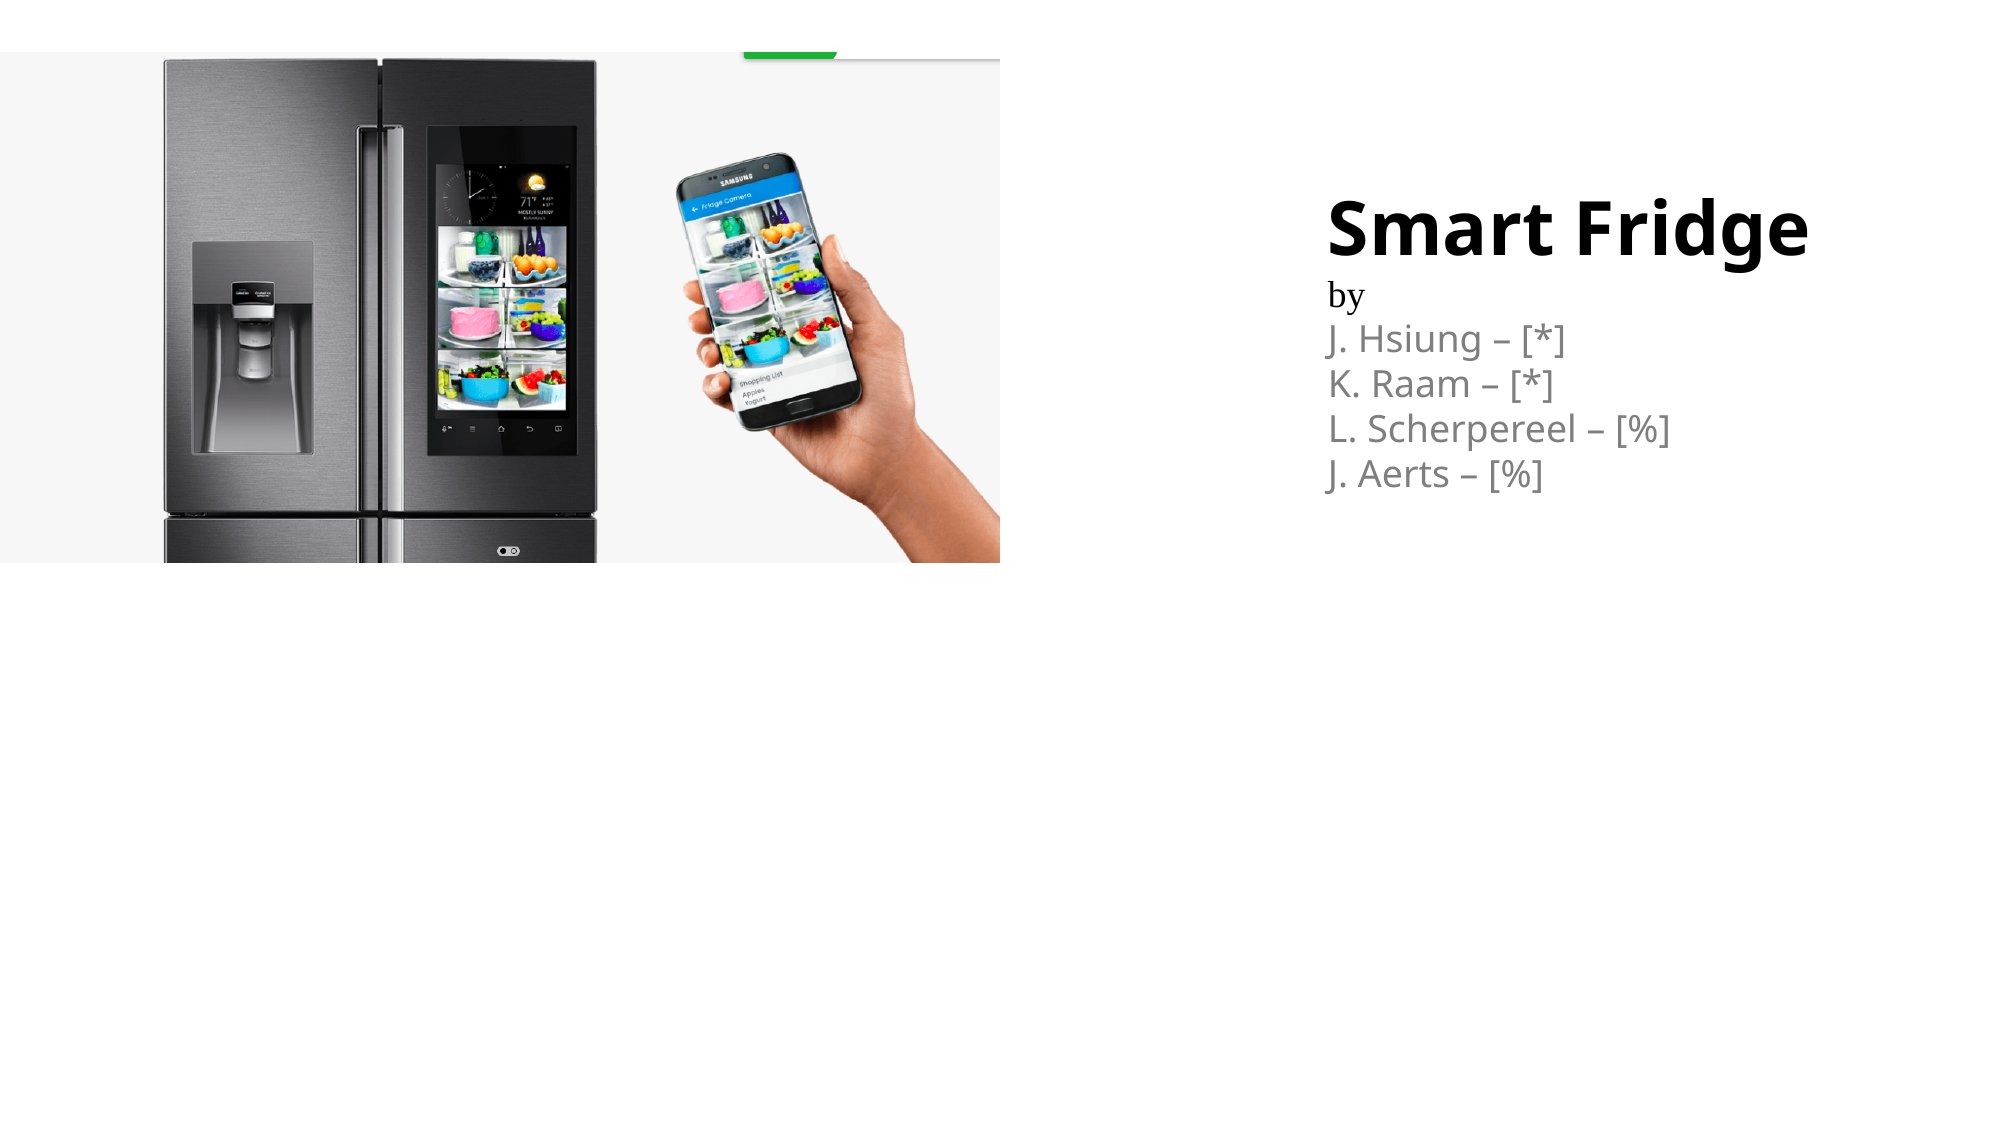

Smart Fridge
by
J. Hsiung – [*]
K. Raam – [*]
L. Scherpereel – [%]
J. Aerts – [%]